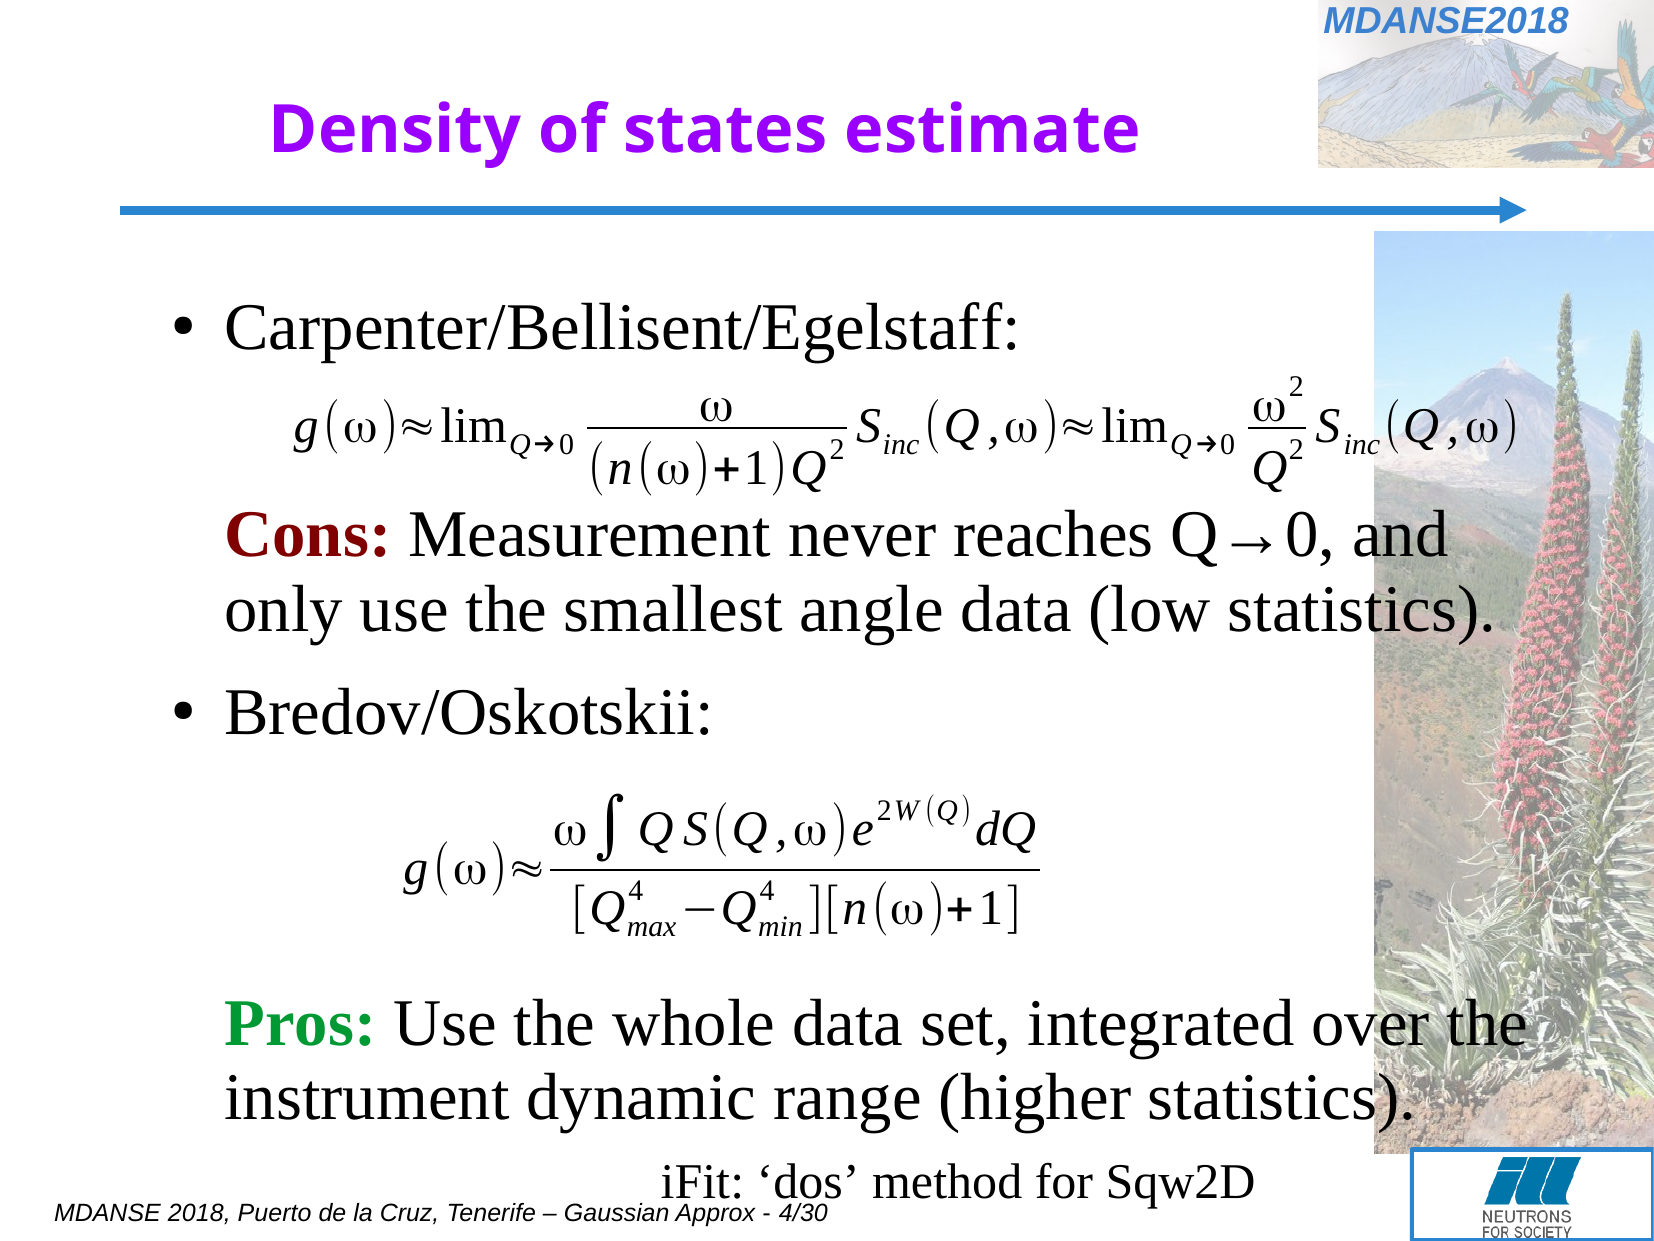

# Density of states estimate
Carpenter/Bellisent/Egelstaff:
Cons: Measurement never reaches Q→0, and only use the smallest angle data (low statistics).
Bredov/Oskotskii:
Pros: Use the whole data set, integrated over the instrument dynamic range (higher statistics).
iFit: ‘dos’ method for Sqw2D